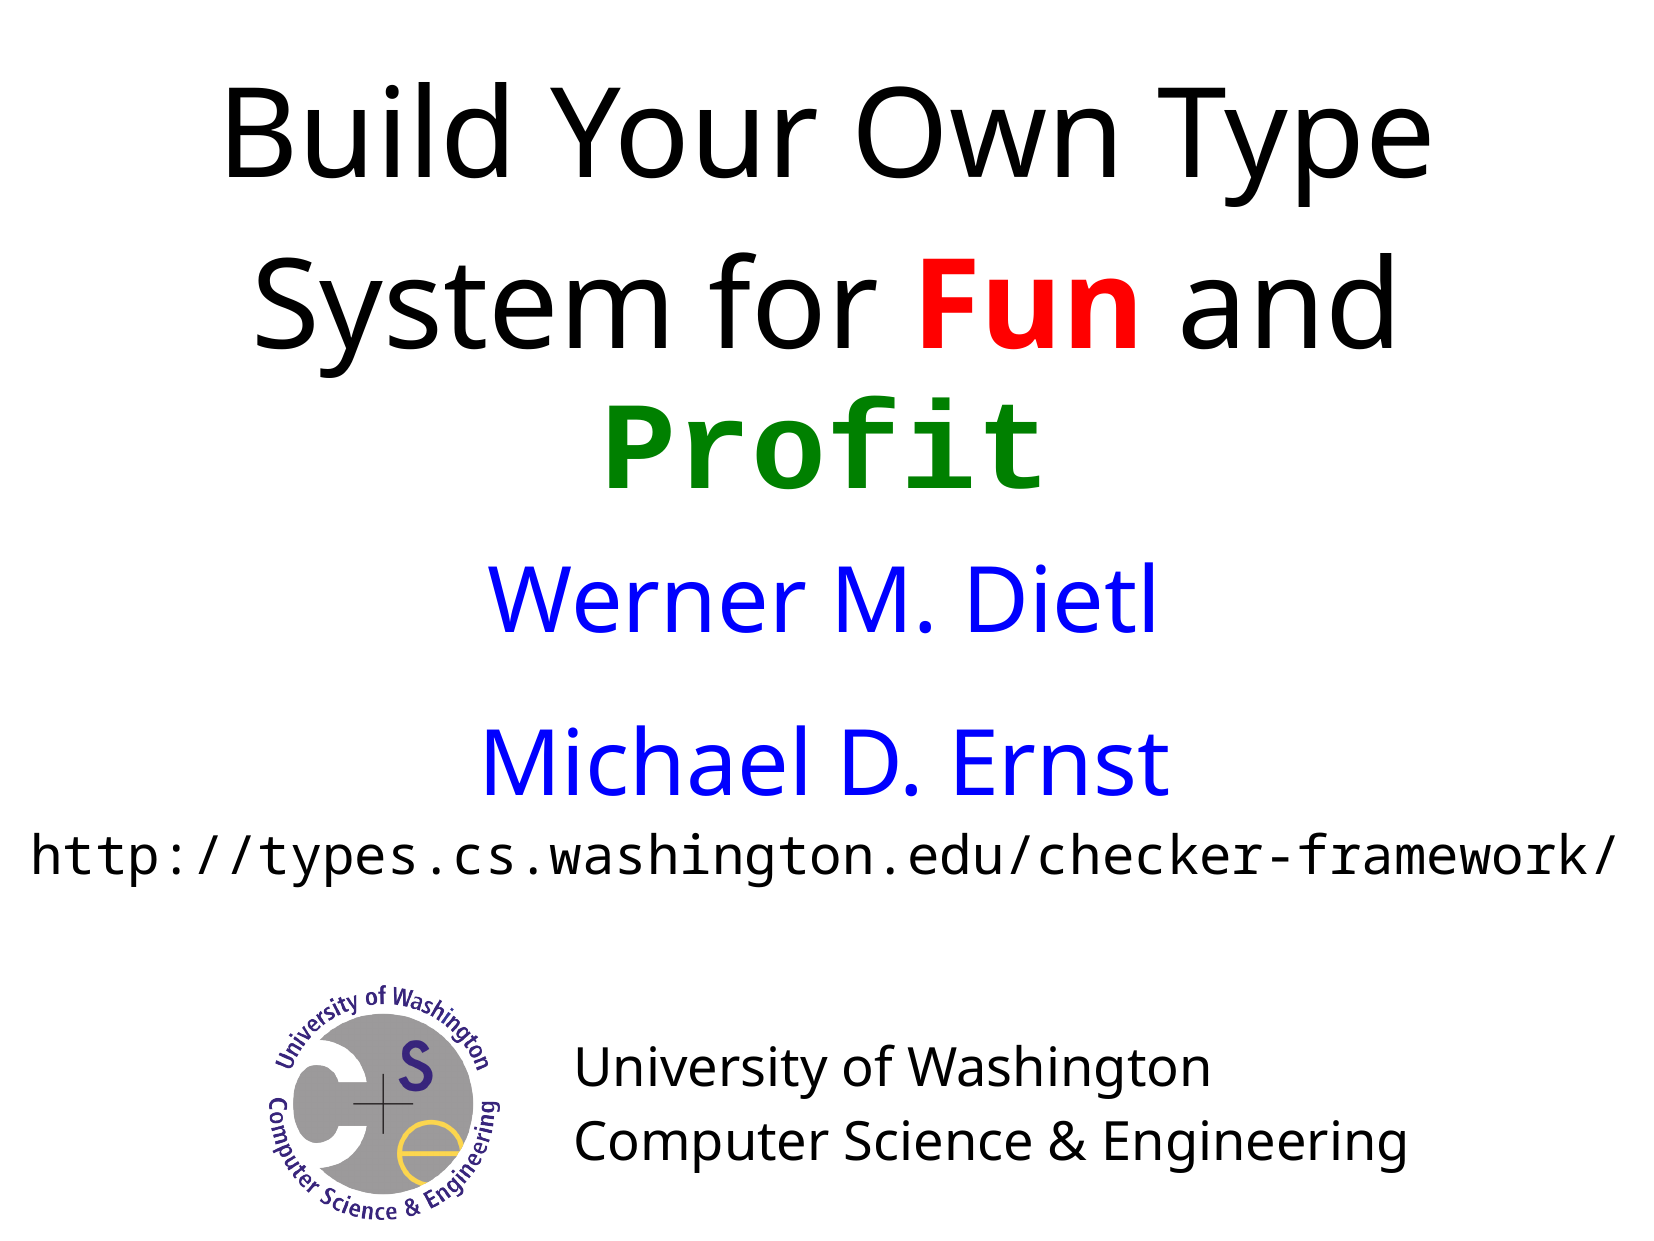

Build Your Own Type System for Fun and Profit
Werner M. Dietl
Michael D. Ernst
http://types.cs.washington.edu/checker-framework/
University of Washington
Computer Science & Engineering